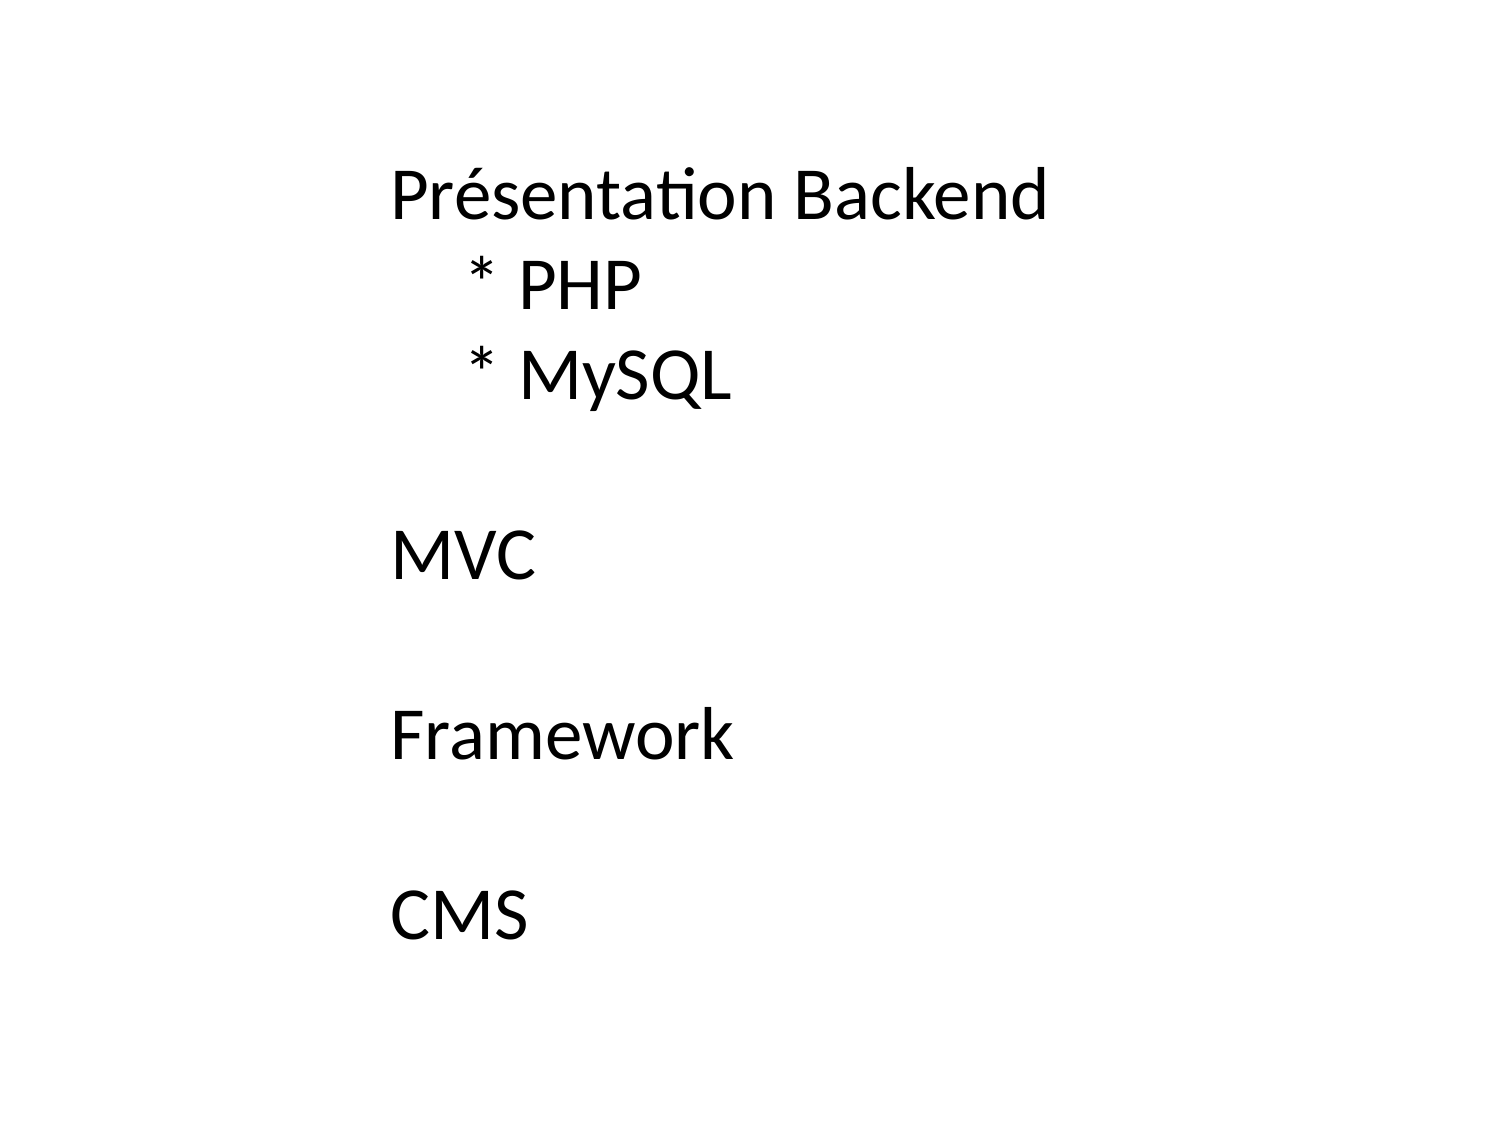

Présentation Backend
	* PHP
	* MySQL
MVC
Framework
CMS